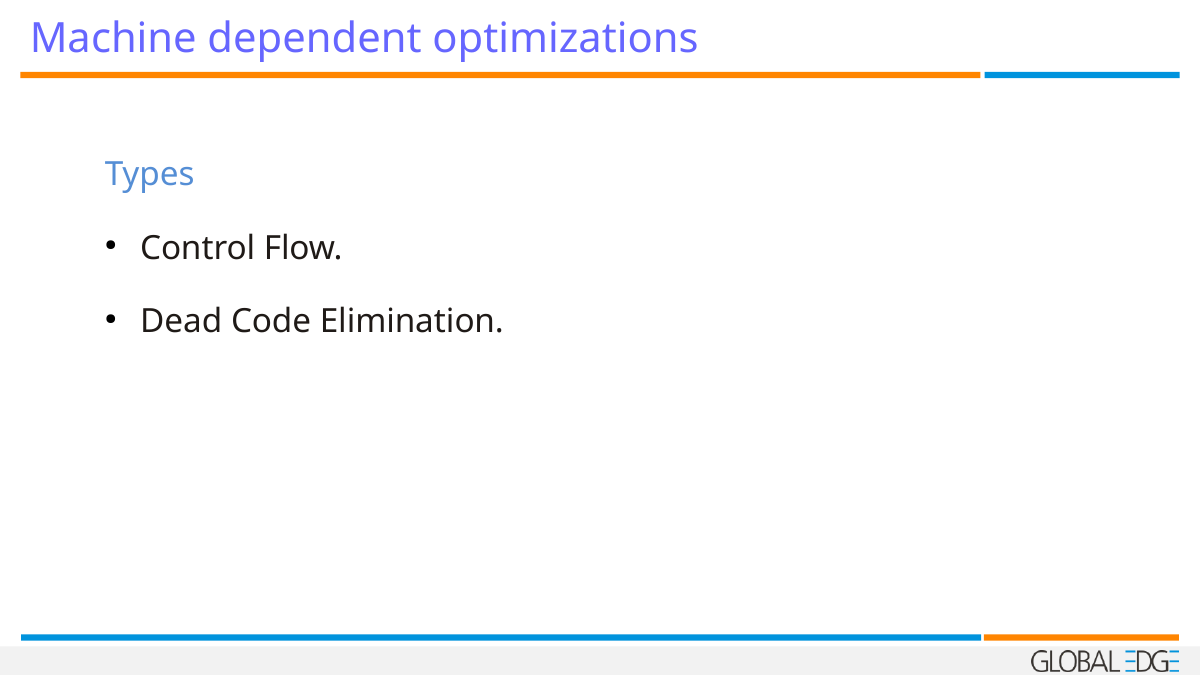

Machine dependent optimizations
Types
Control Flow.
Dead Code Elimination.